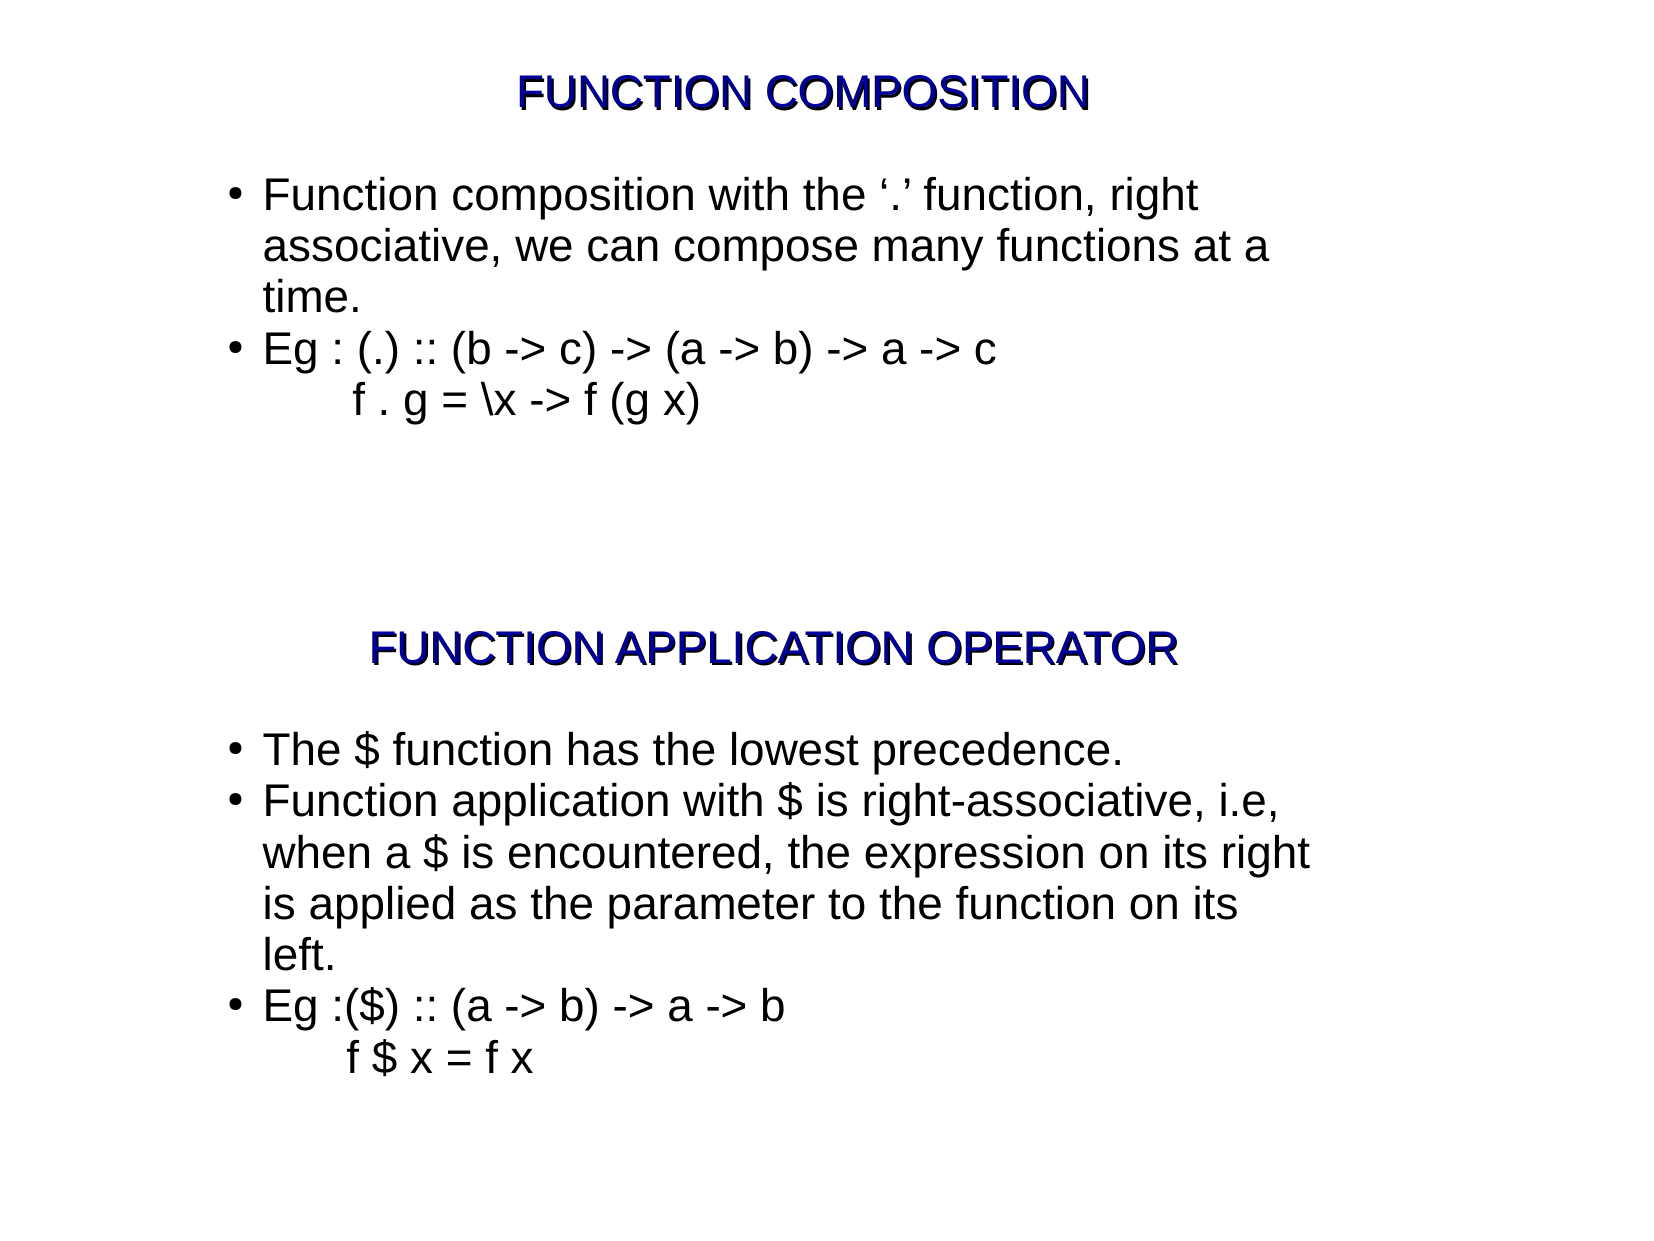

FUNCTION COMPOSITION
Function composition with the ‘.’ function, right associative, we can compose many functions at a time.
Eg : (.) :: (b -> c) -> (a -> b) -> a -> c
	 f . g = \x -> f (g x)
FUNCTION APPLICATION OPERATOR
The $ function has the lowest precedence.
Function application with $ is right-associative, i.e, when a $ is encountered, the expression on its right is applied as the parameter to the function on its left.
Eg :($) :: (a -> b) -> a -> b
 f $ x = f x